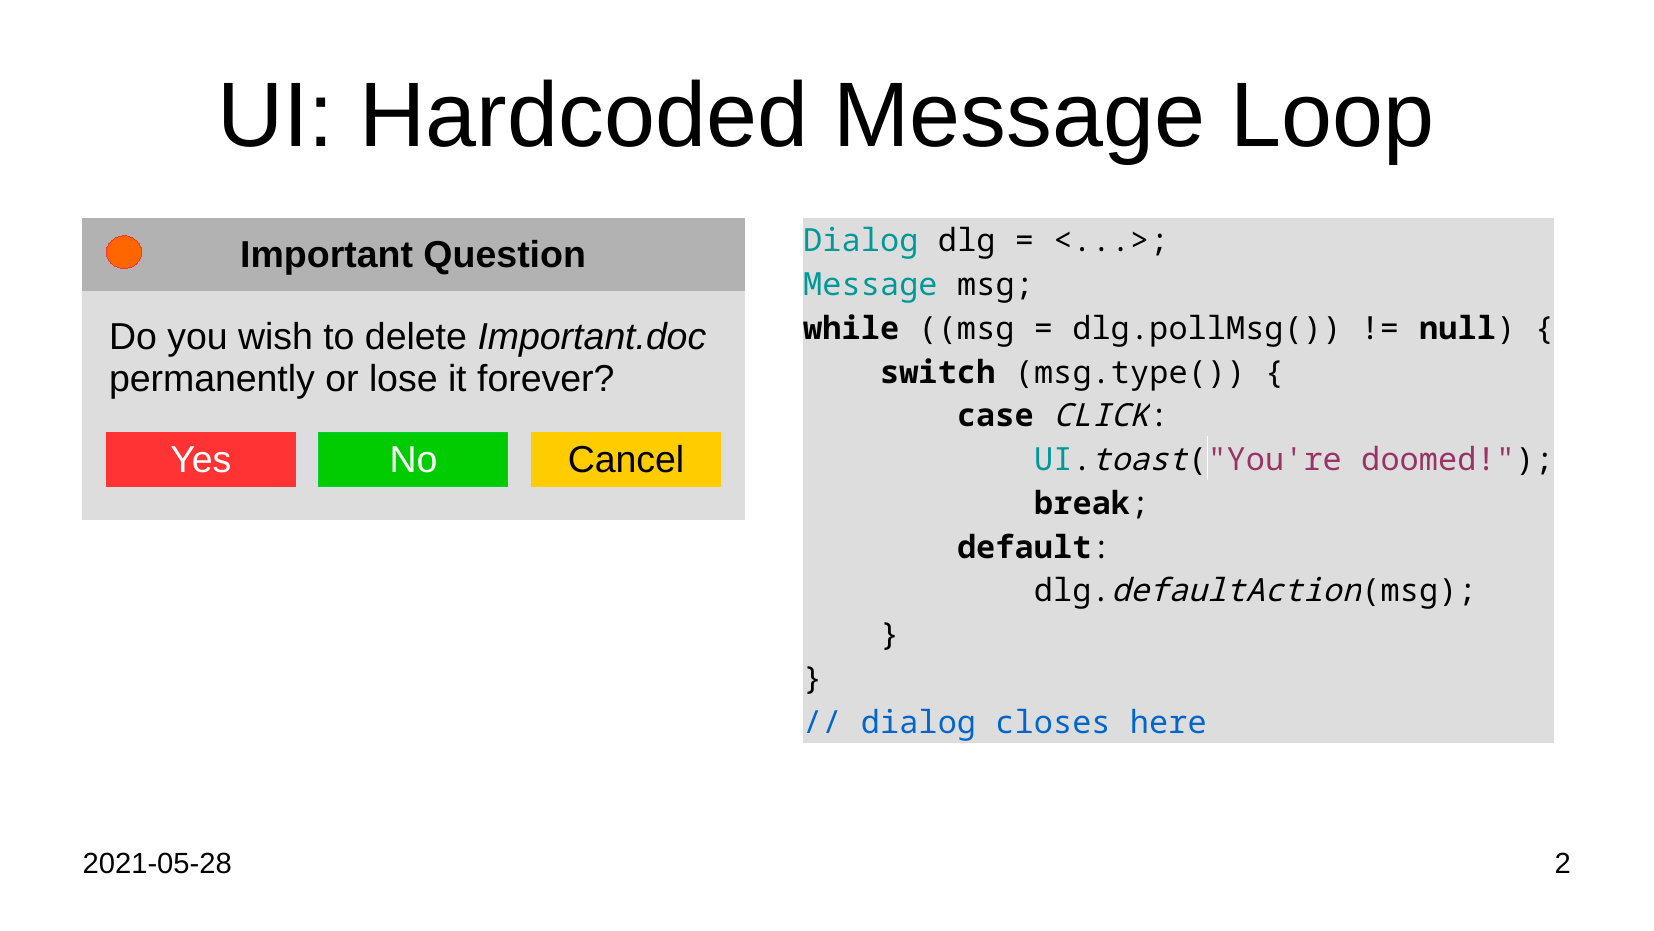

# UI: Hardcoded Message Loop
Dialog dlg = <...>;
Message msg;
while ((msg = dlg.pollMsg()) != null) {
 switch (msg.type()) {
 case CLICK:
 UI.toast("You're doomed!");
 break;
 default:
 dlg.defaultAction(msg);
 }
}
// dialog closes here
Important Question
Do you wish to delete Important.doc
permanently or lose it forever?
Yes
No
Cancel
2021-05-28
2